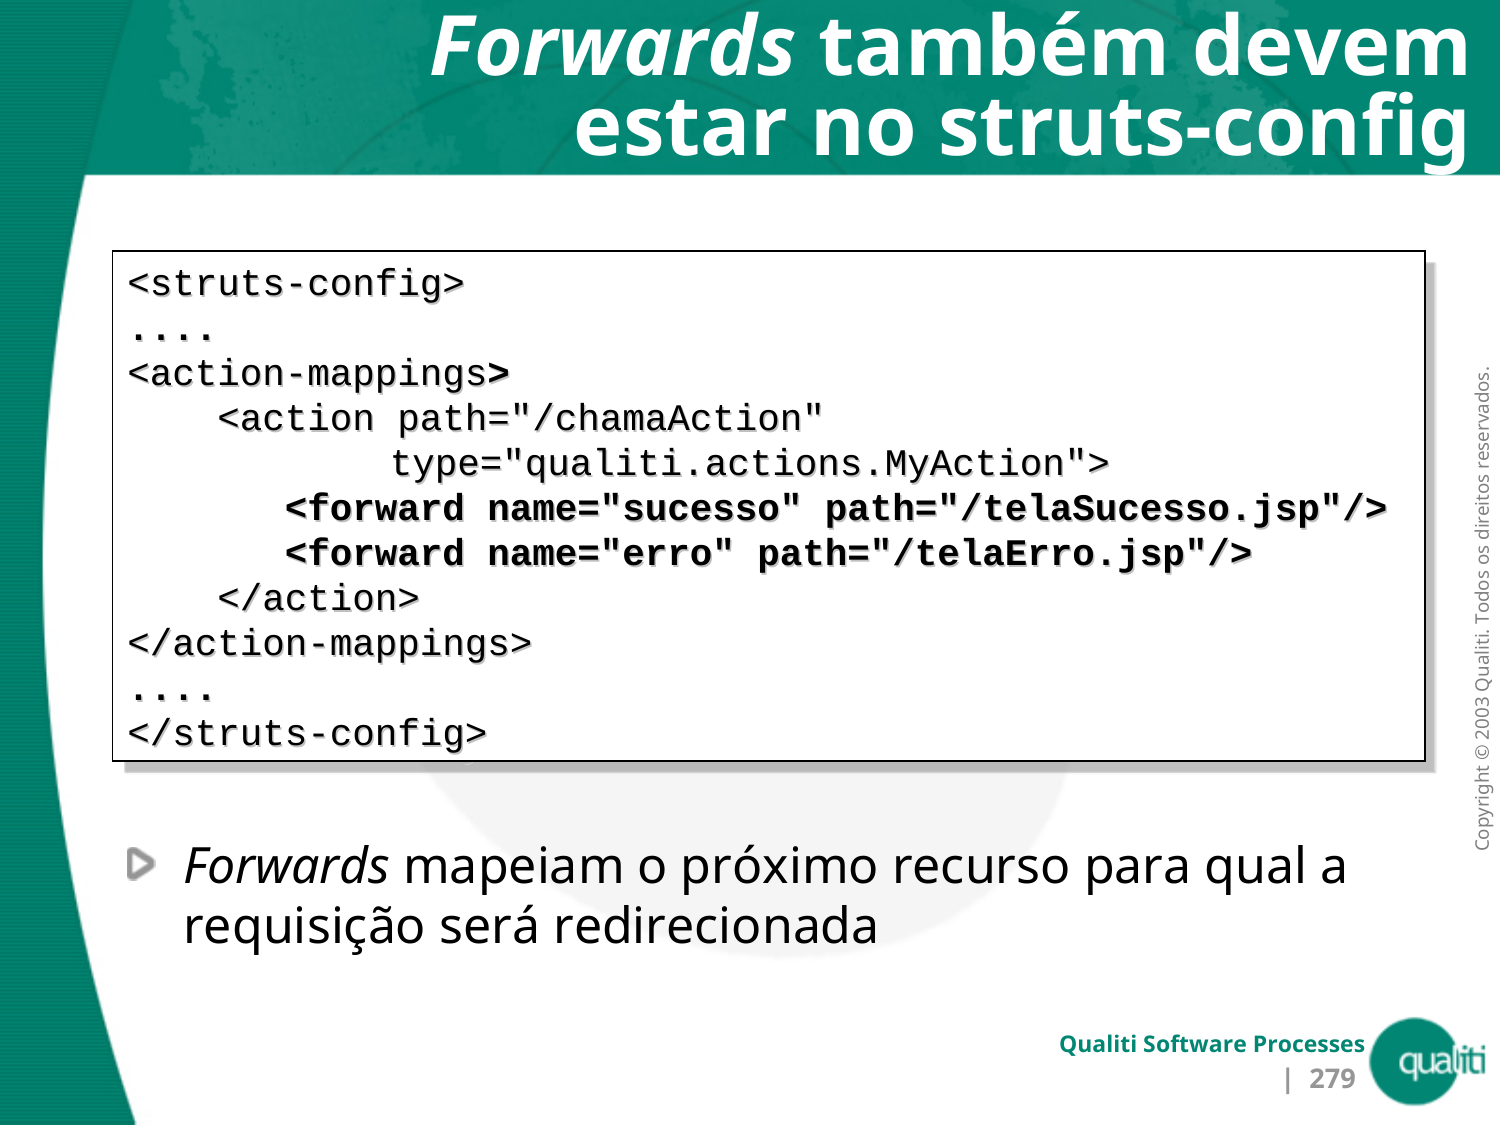

# Forwards também devem estar no struts-config
Forwards mapeiam o próximo recurso para qual a requisição será redirecionada
<struts-config>
....
<action-mappings>
 <action path="/chamaAction" 	 				 type="qualiti.actions.MyAction">
 <forward name="sucesso" path="/telaSucesso.jsp"/>
 <forward name="erro" path="/telaErro.jsp"/>
 </action>
</action-mappings>
....
</struts-config>